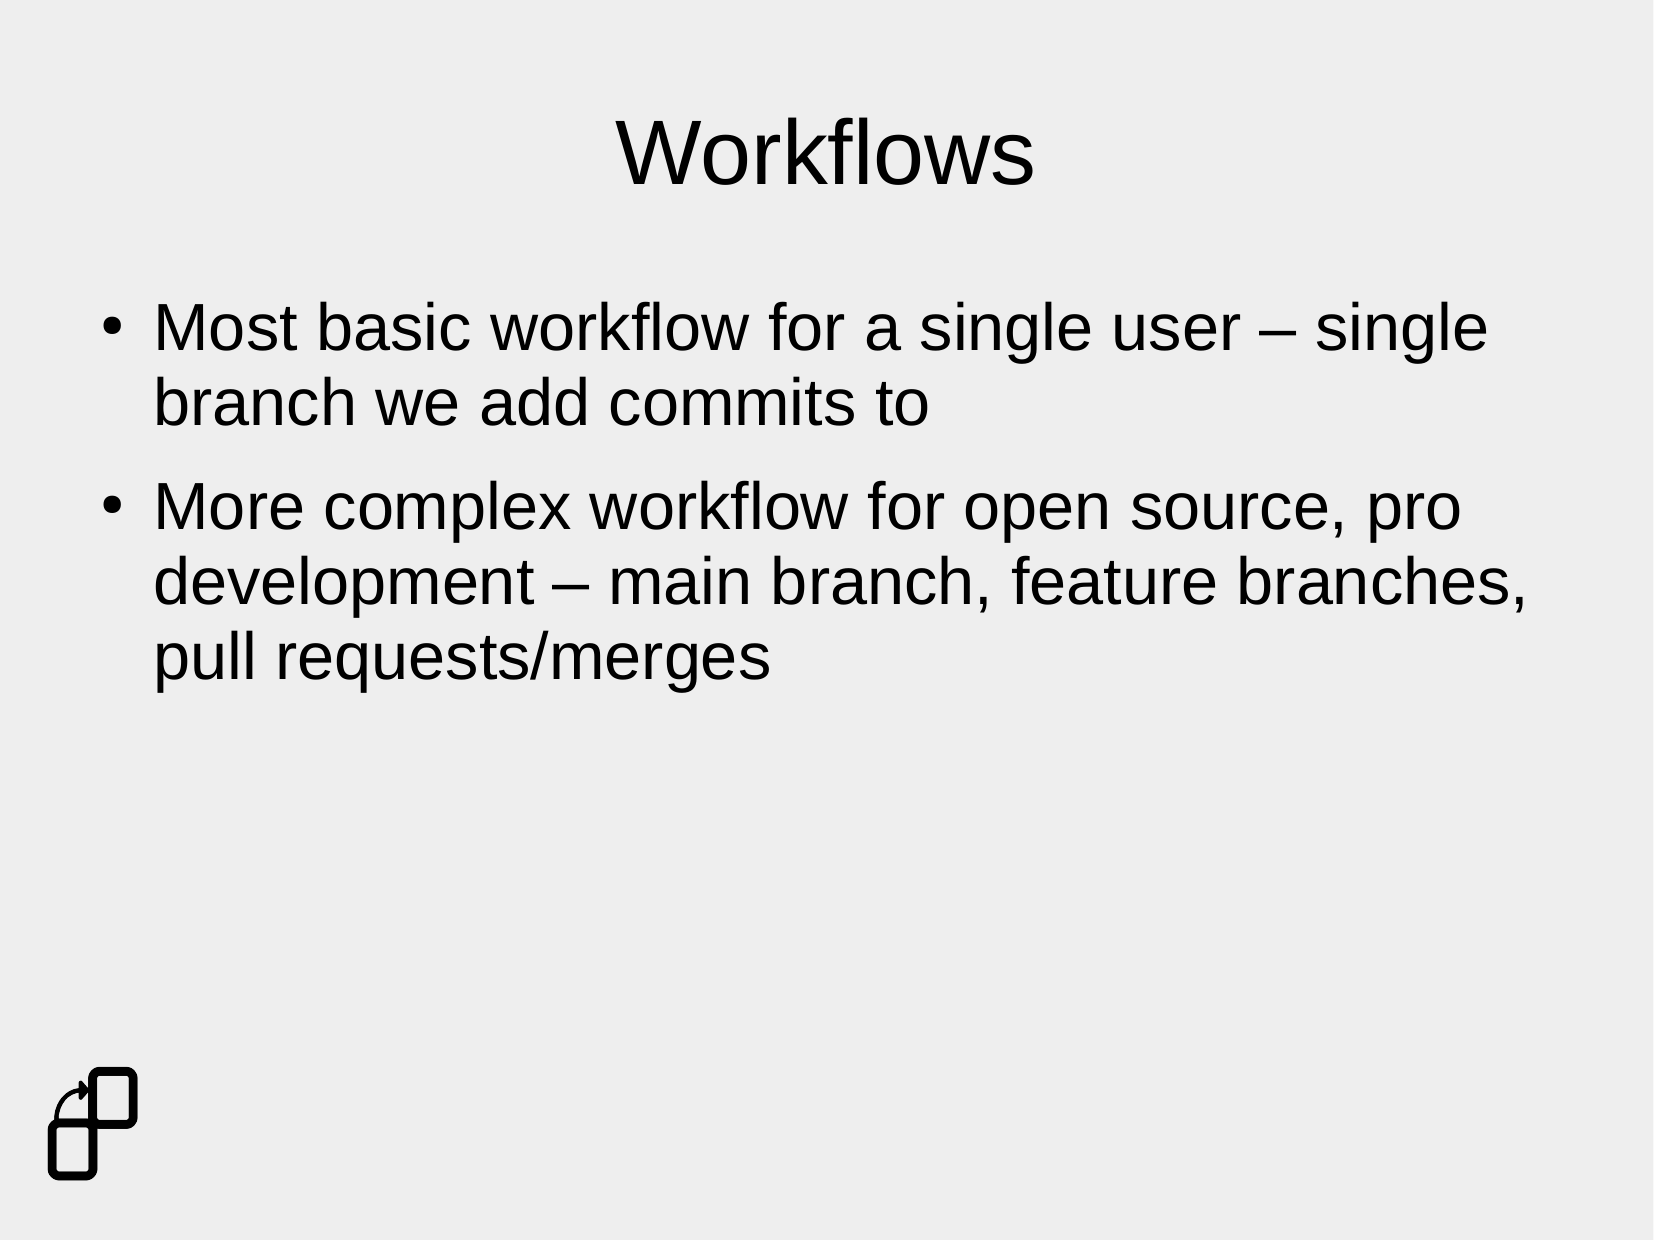

# Workflows
Most basic workflow for a single user – single branch we add commits to
More complex workflow for open source, pro development – main branch, feature branches, pull requests/merges